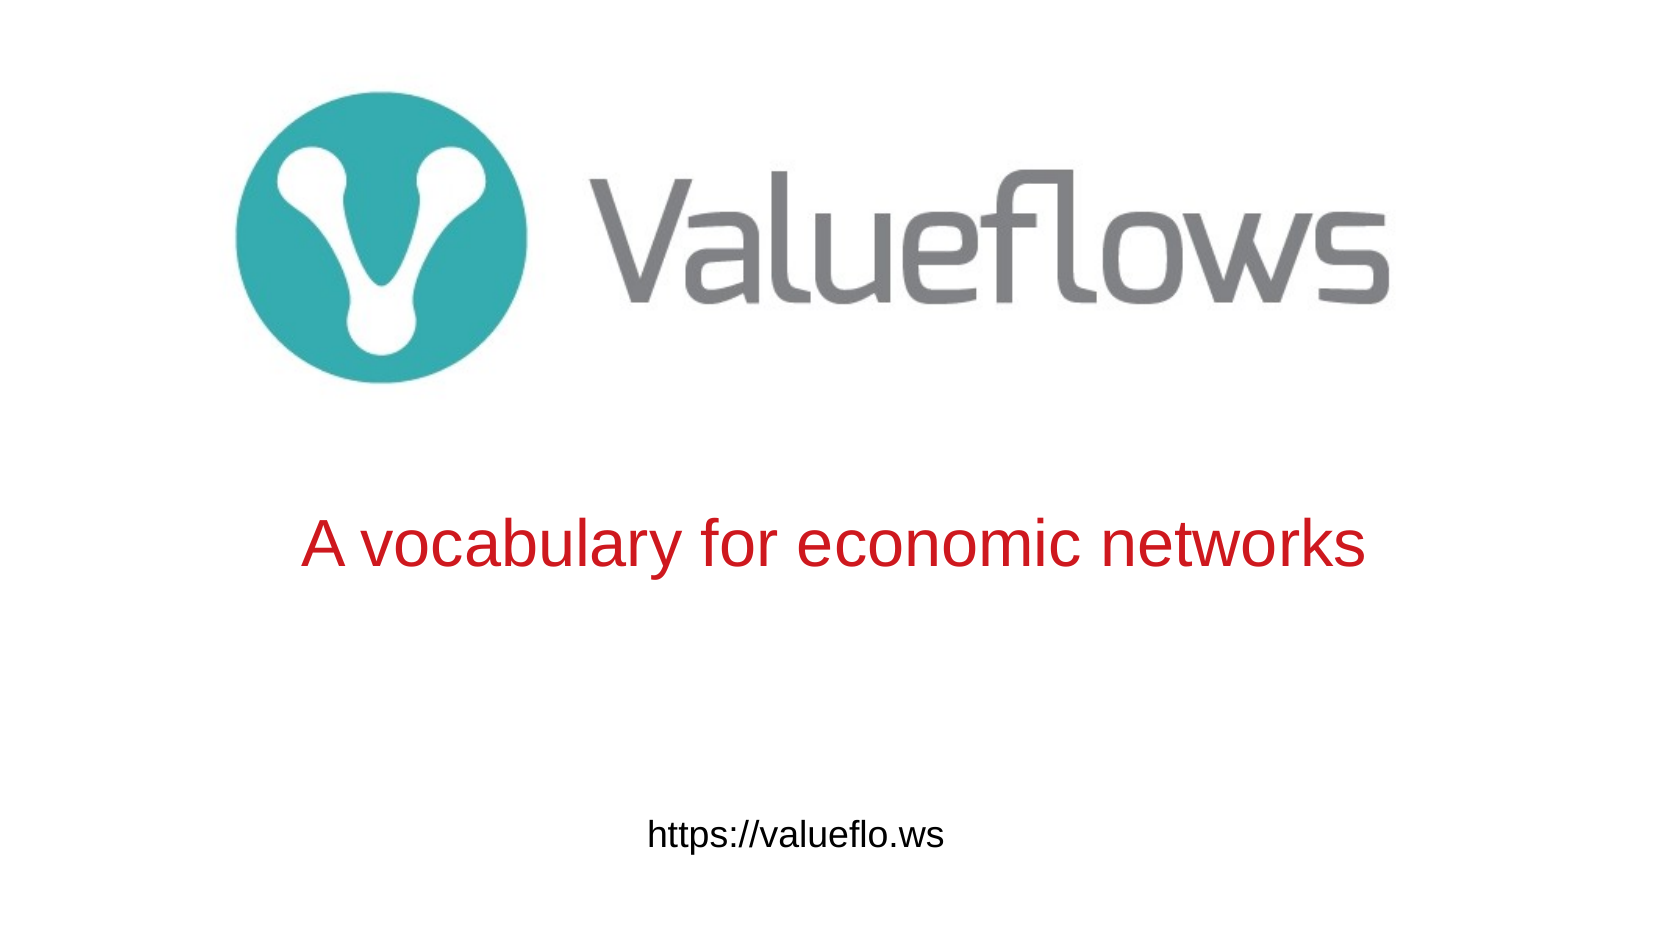

# A vocabulary for economic networks
https://valueflo.ws